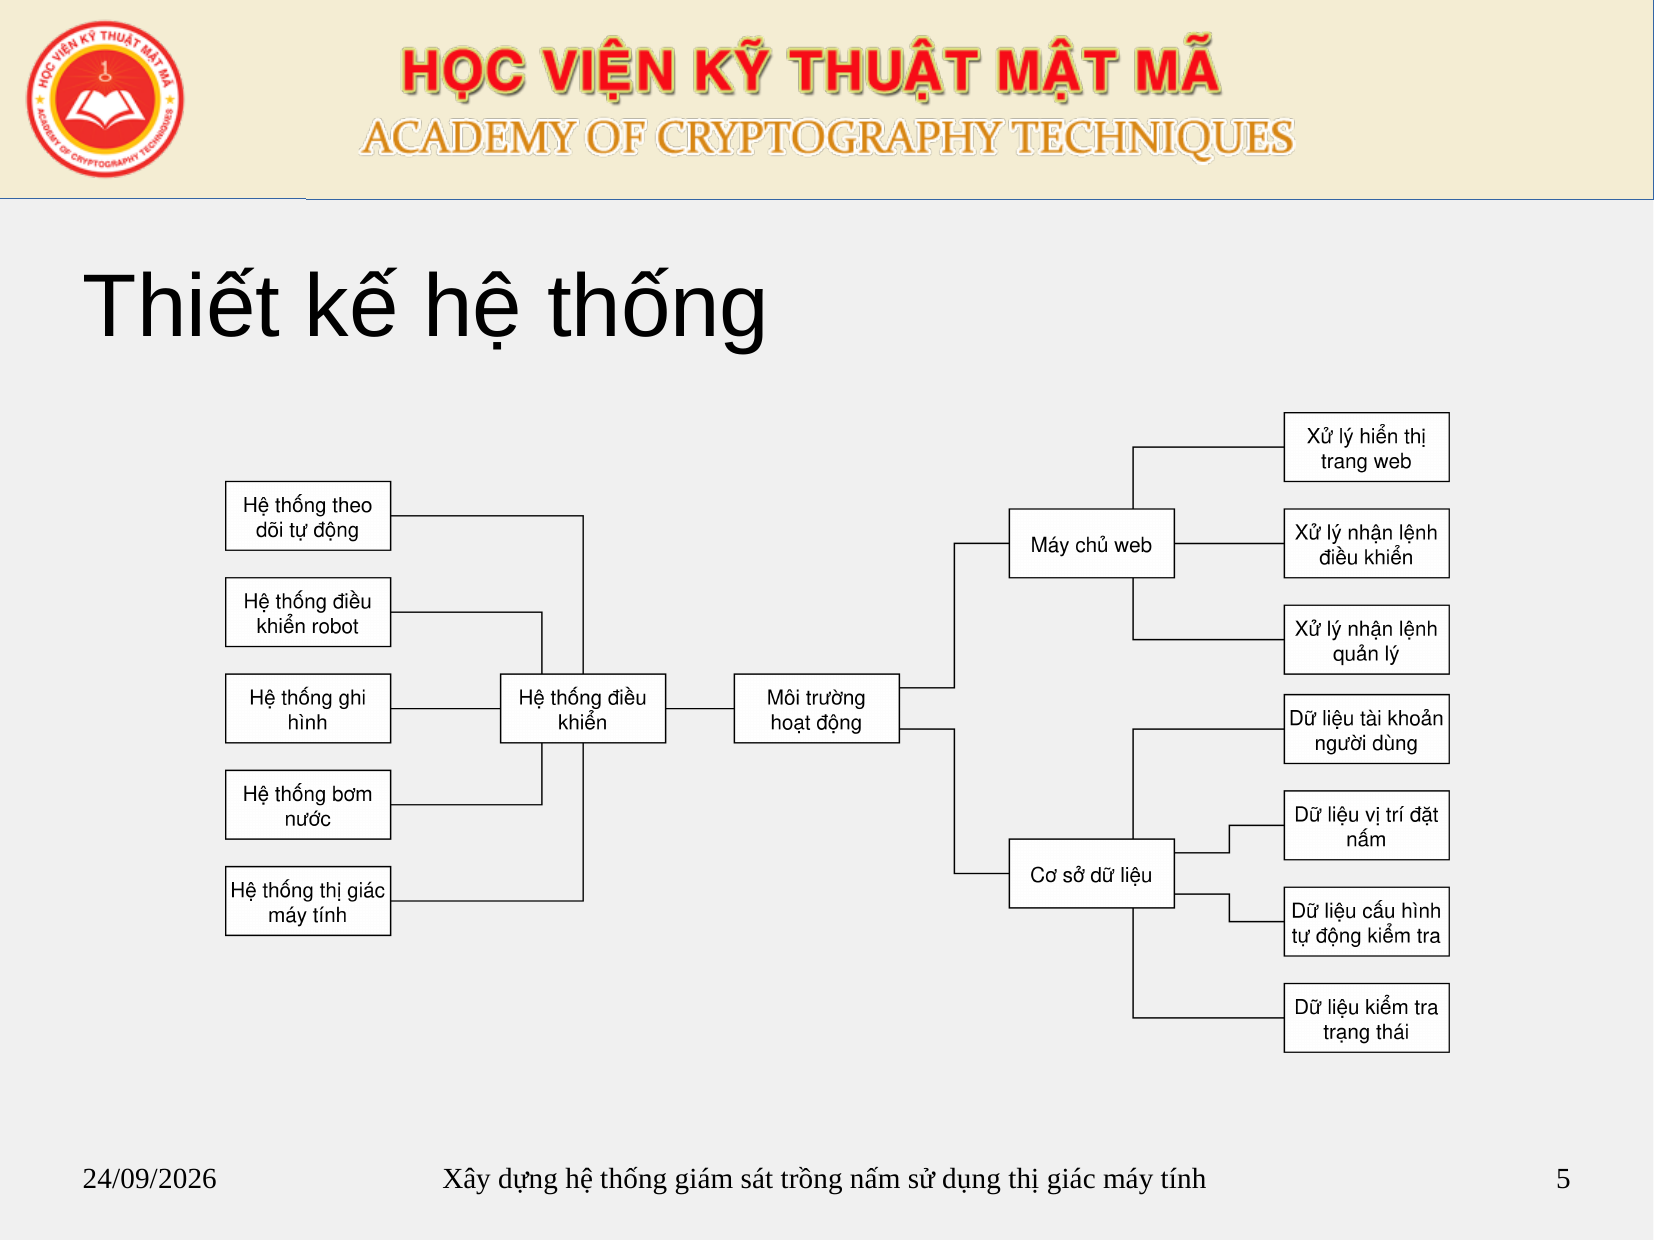

# Thiết kế hệ thống
Xây dựng hệ thống giám sát trồng nấm sử dụng thị giác máy tính
5